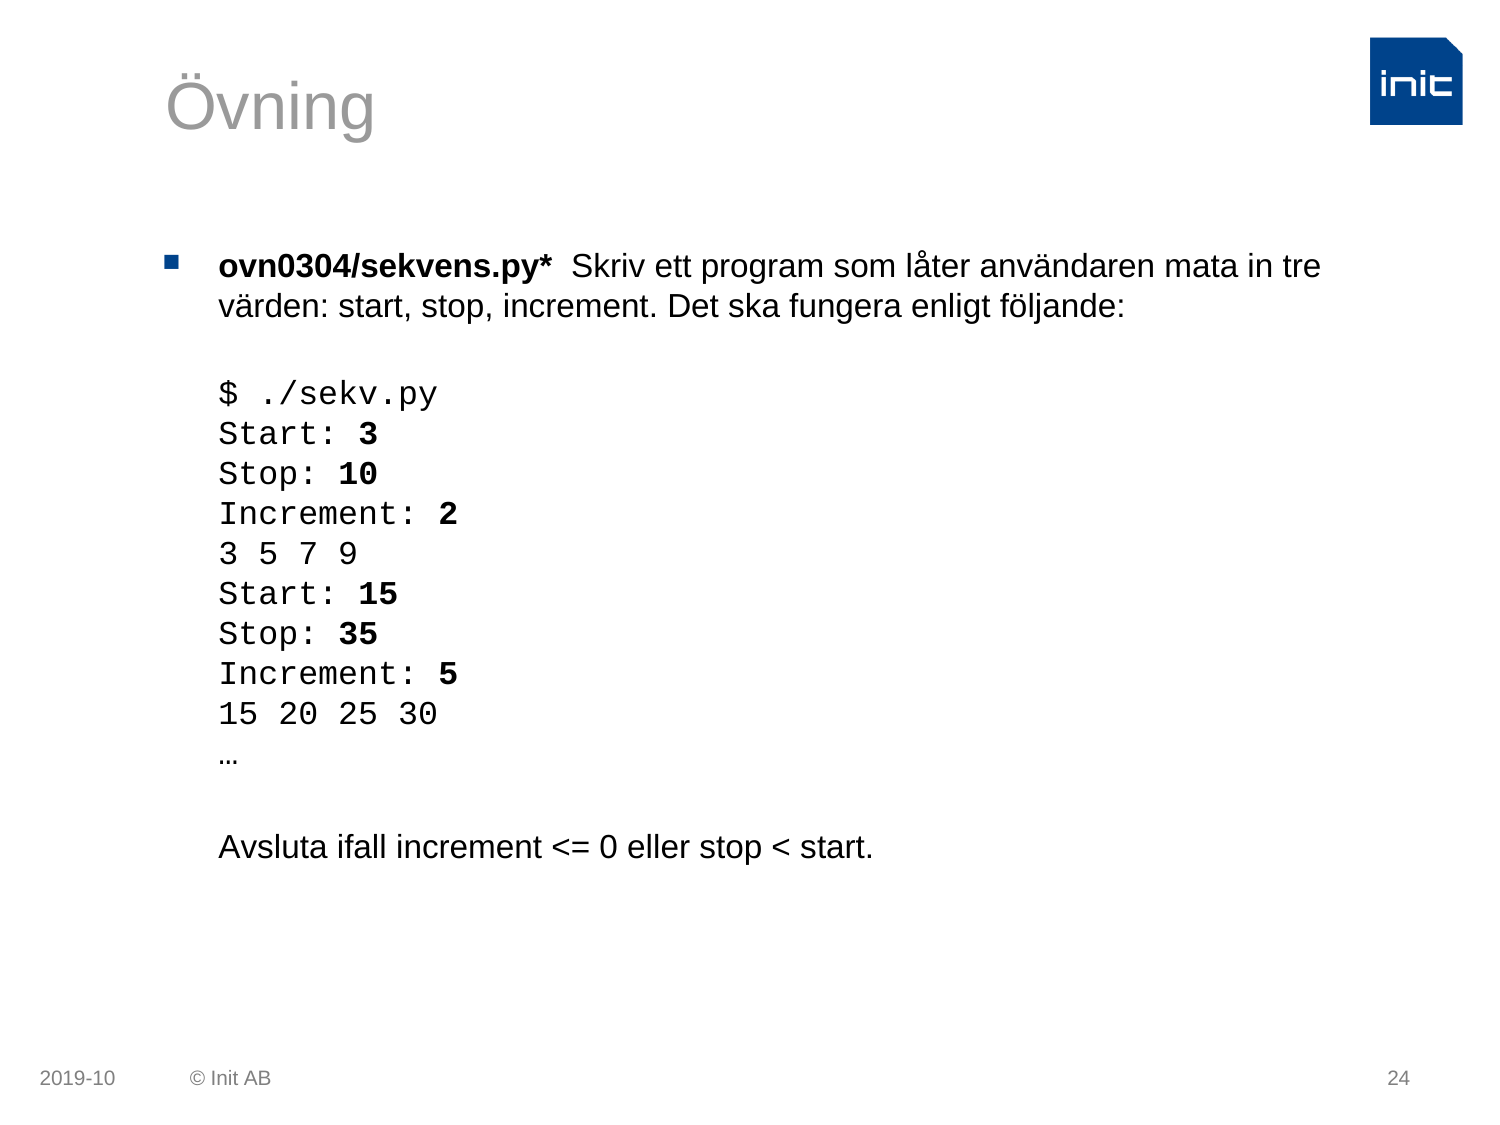

Övning
ovn0304/sekvens.py* Skriv ett program som låter användaren mata in tre värden: start, stop, increment. Det ska fungera enligt följande:
$ ./sekv.py
Start: 3
Stop: 10
Increment: 2
3 5 7 9
Start: 15
Stop: 35
Increment: 5
15 20 25 30
…
Avsluta ifall increment <= 0 eller stop < start.
2019-10
© Init AB